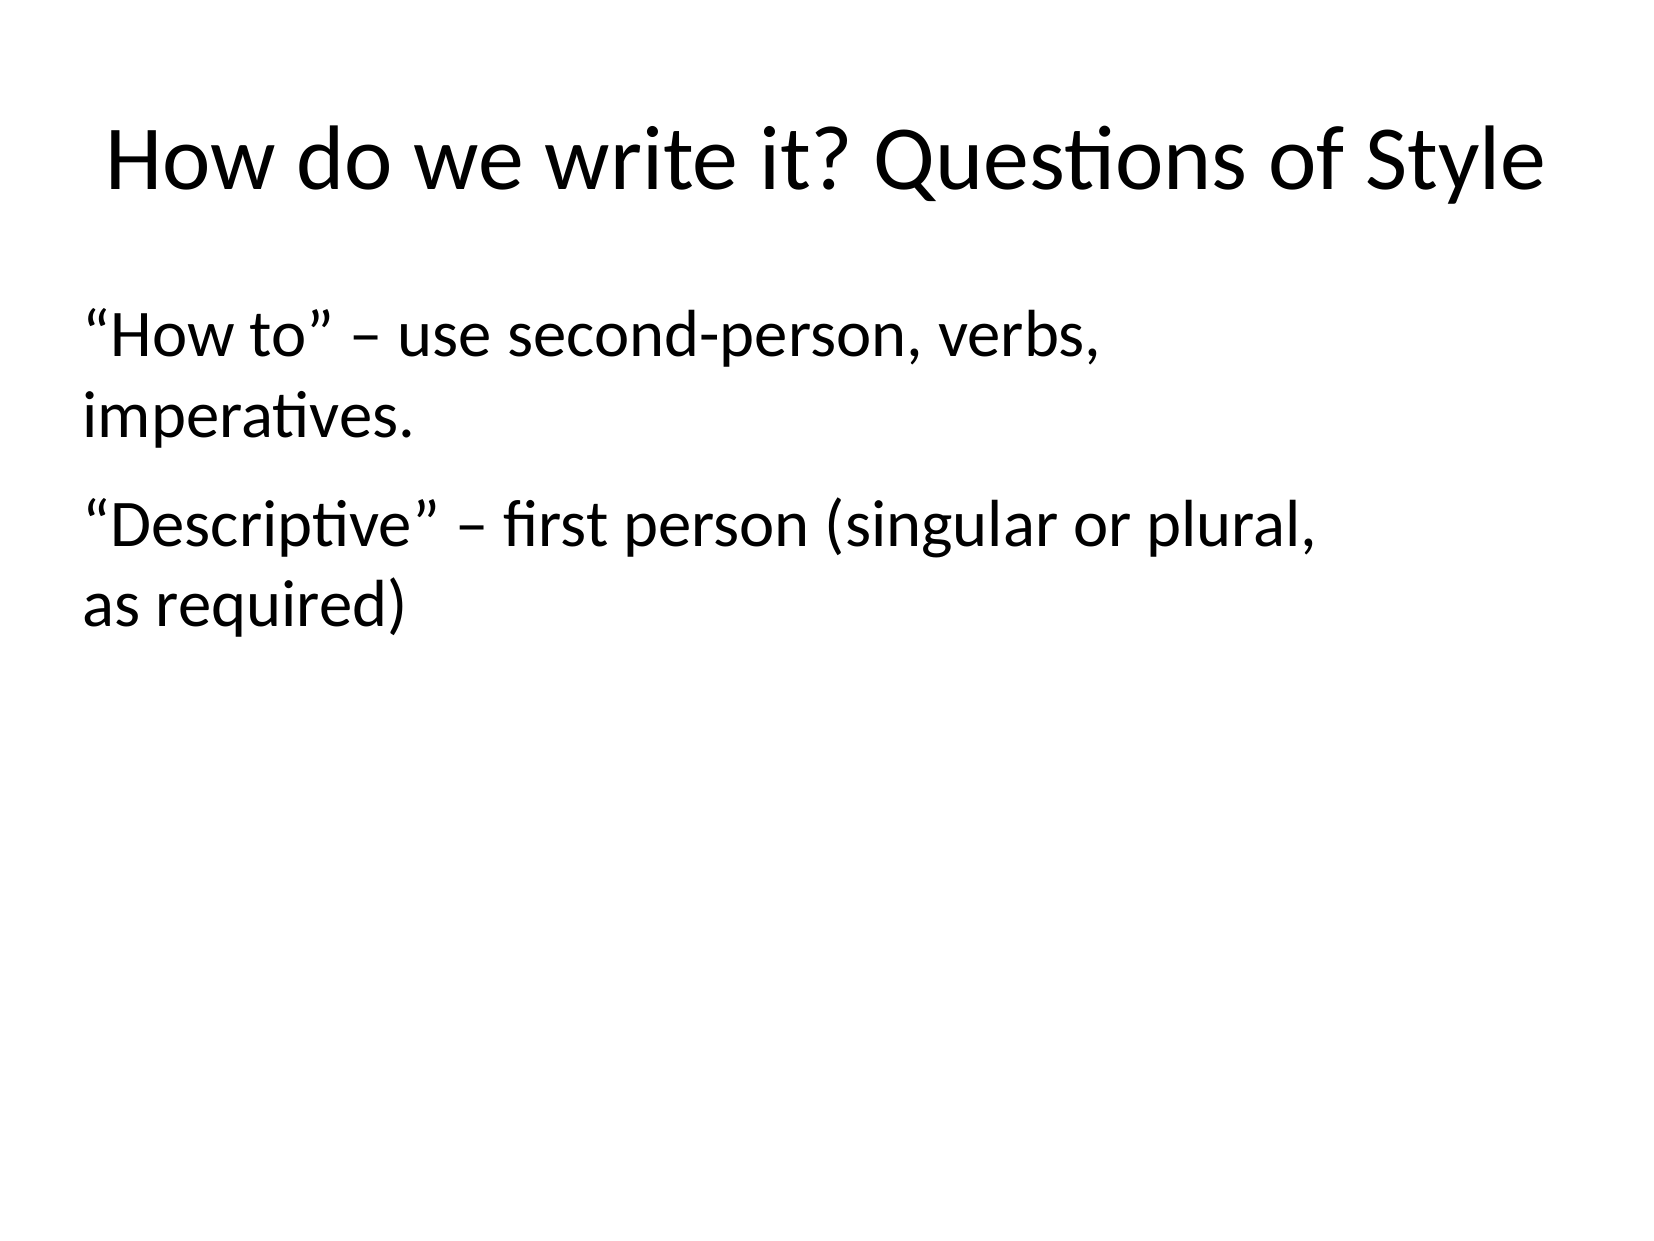

# How do we write it? Questions of Style
“How to” – use second-person, verbs, imperatives.
“Descriptive” – first person (singular or plural, as required)